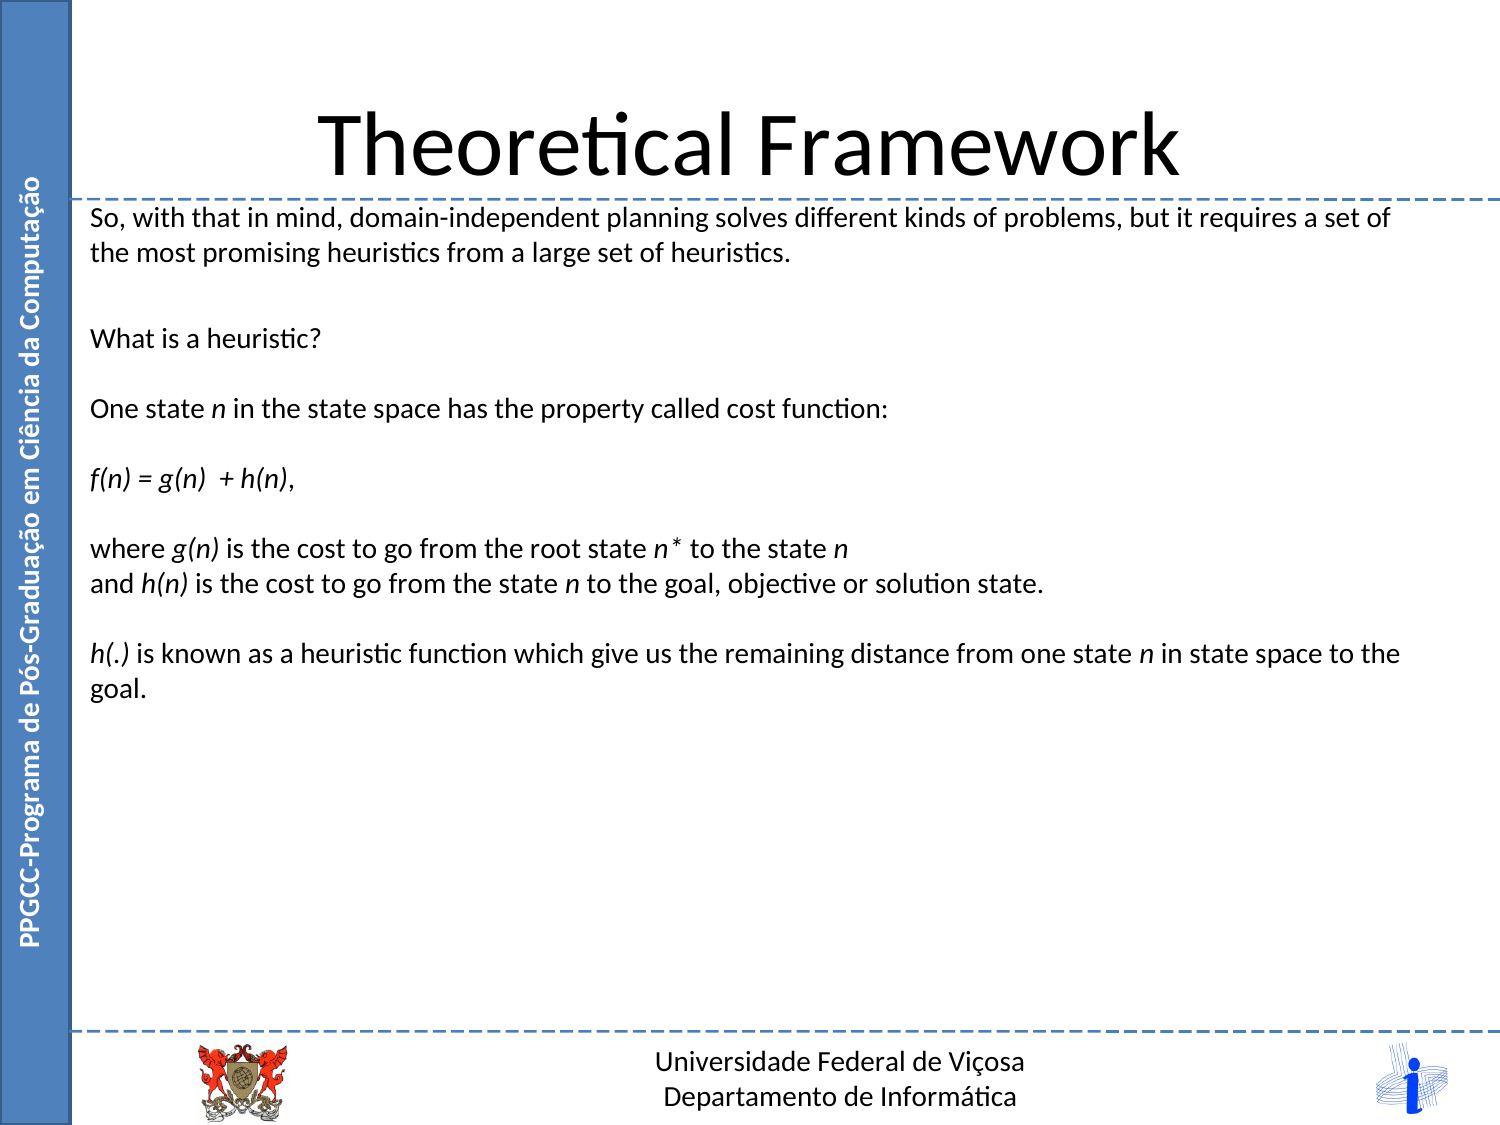

Theoretical Framework
So, with that in mind, domain-independent planning solves different kinds of problems, but it requires a set of the most promising heuristics from a large set of heuristics.
What is a heuristic?
One state n in the state space has the property called cost function:
f(n) = g(n) + h(n),
where g(n) is the cost to go from the root state n* to the state n
and h(n) is the cost to go from the state n to the goal, objective or solution state.
h(.) is known as a heuristic function which give us the remaining distance from one state n in state space to the goal.
PPGCC-Programa de Pós-Graduação em Ciência da Computação
Universidade Federal de Viçosa
Departamento de Informática